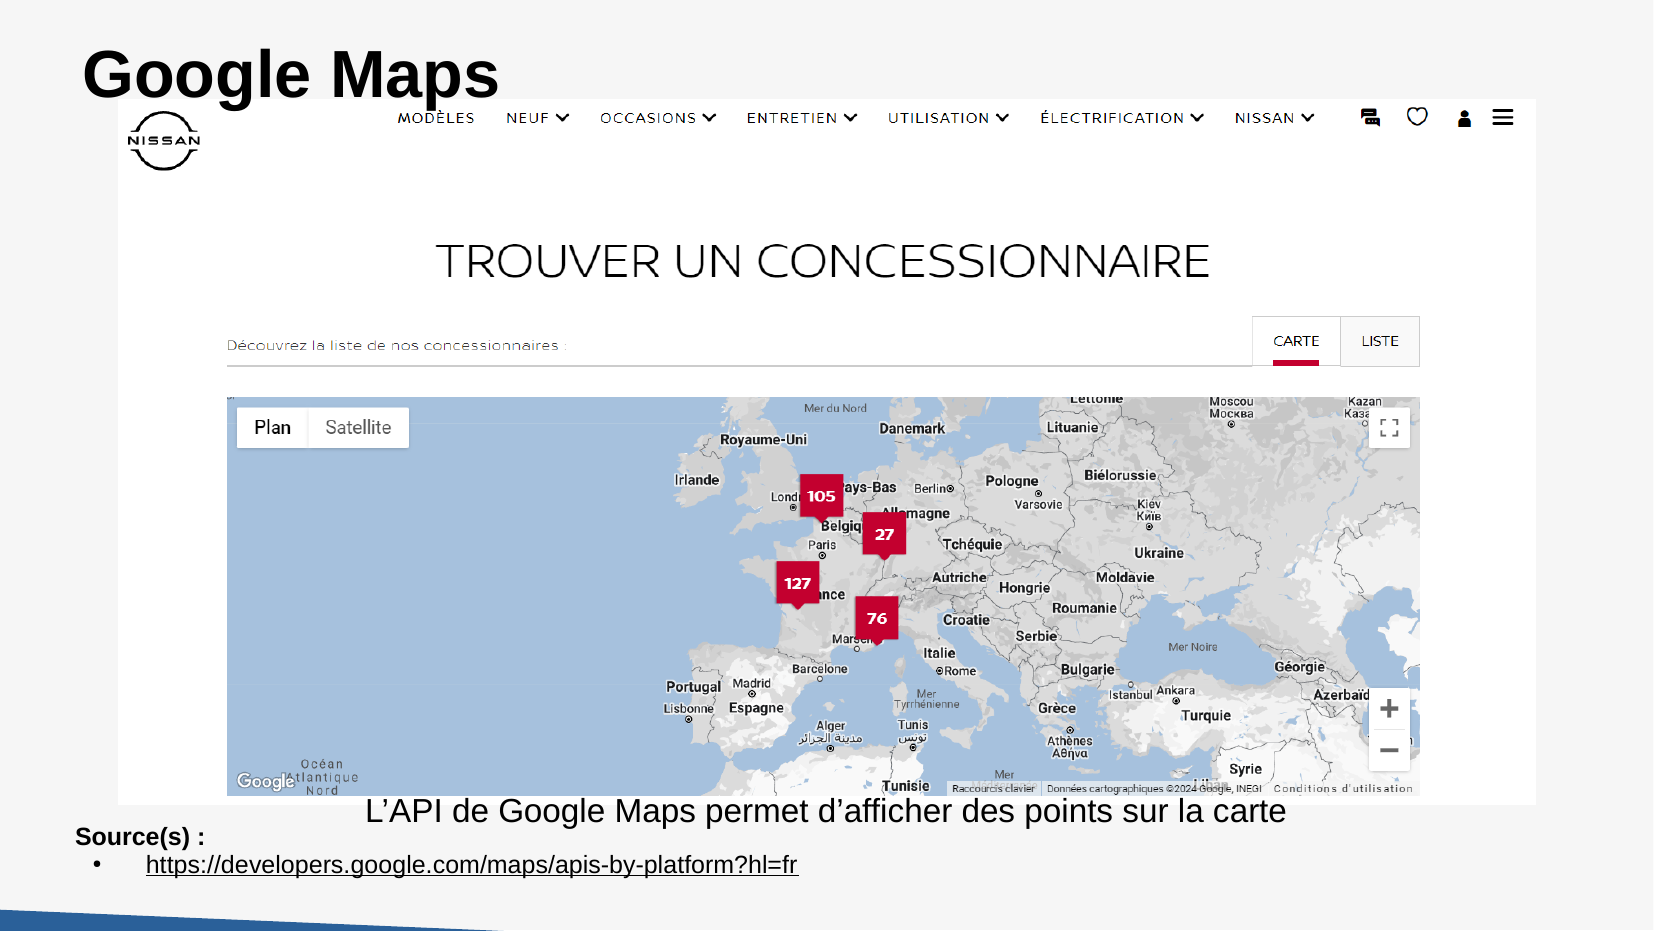

# Google Maps
L’API de Google Maps permet d’afficher des points sur la carte
Source(s) :
https://developers.google.com/maps/apis-by-platform?hl=fr